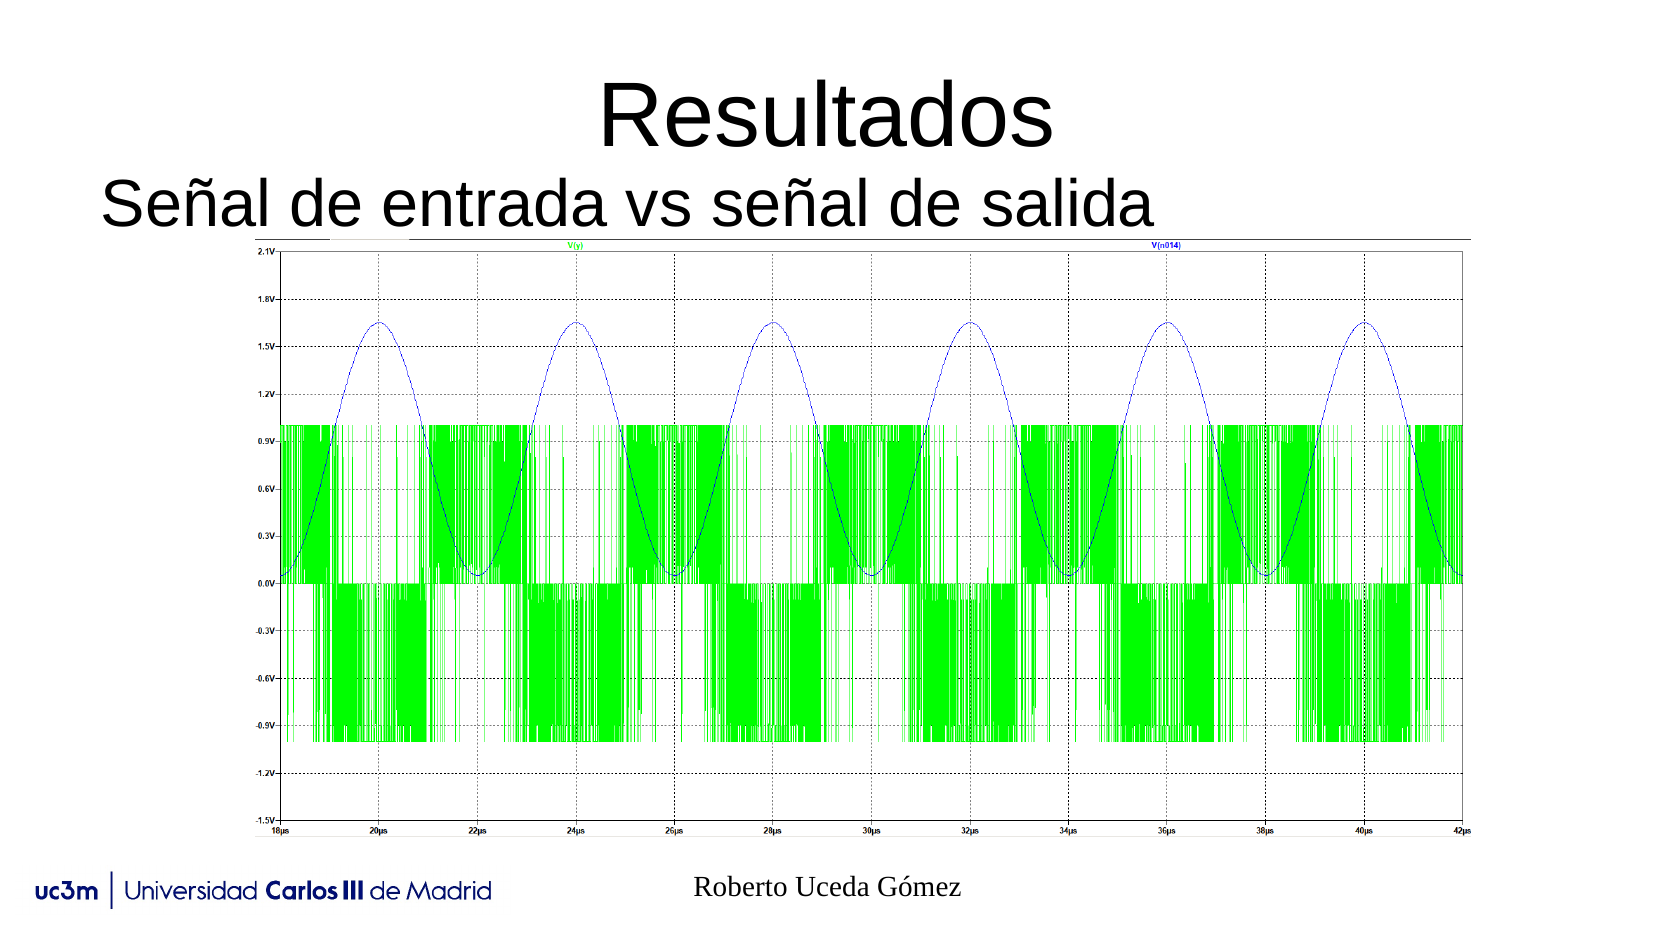

# Resultados
Señal de entrada vs señal de salida